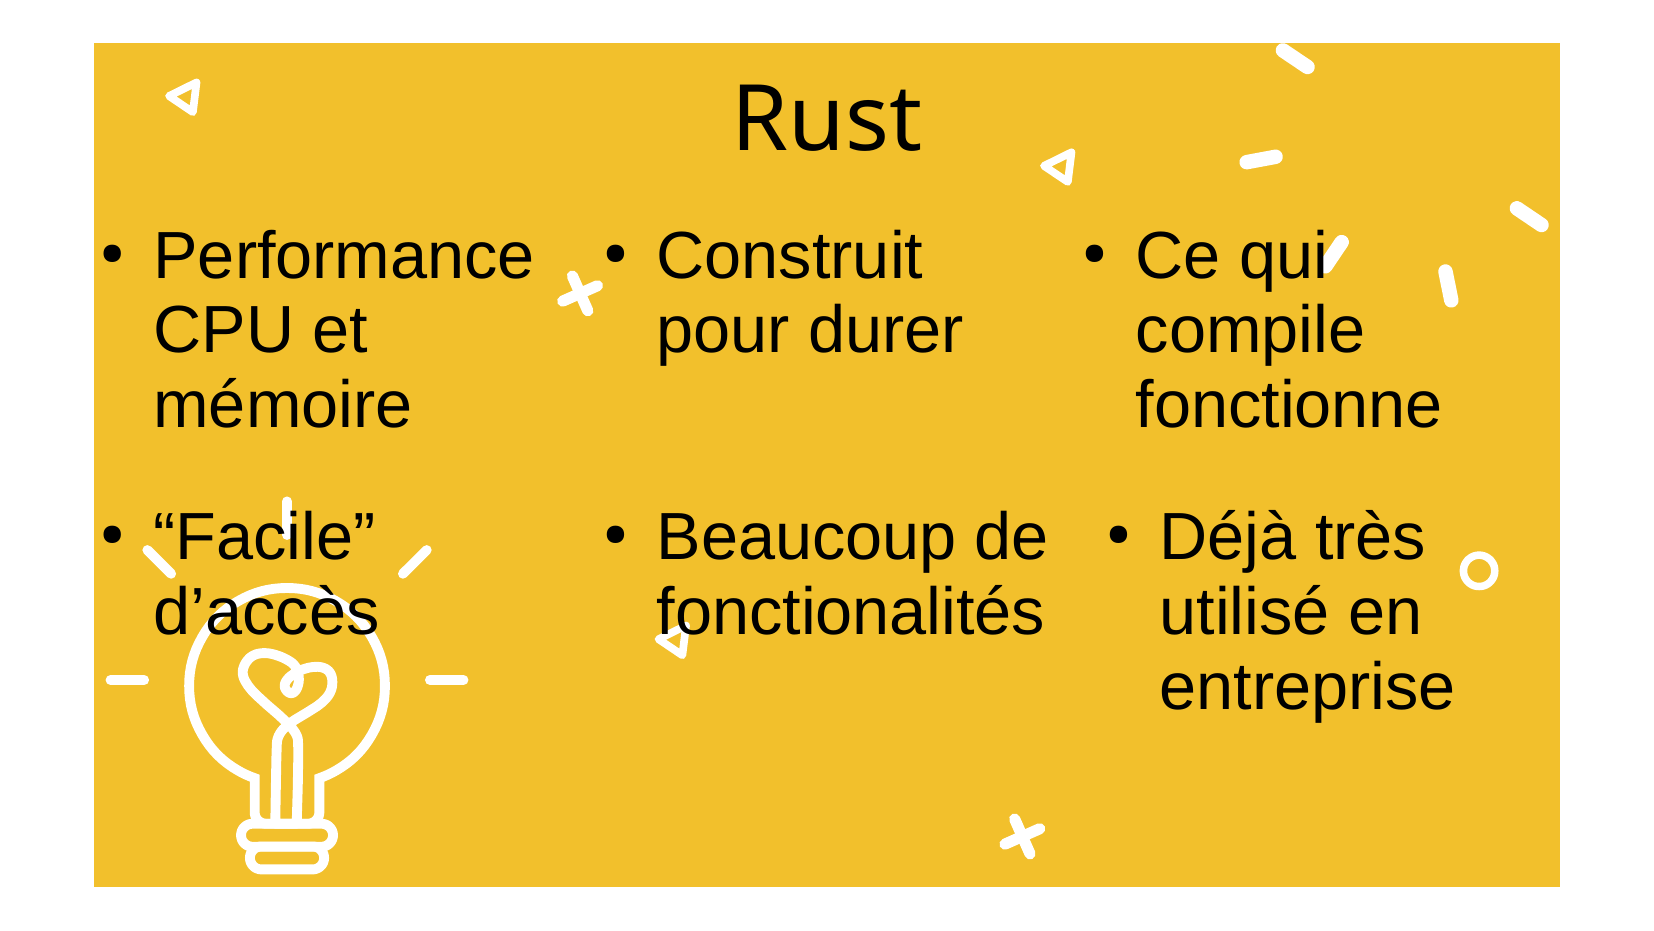

# Rust
Performance CPU et mémoire
Construit pour durer
Ce qui compile fonctionne
“Facile” d’accès
Beaucoup de fonctionalités
Déjà très utilisé en entreprise